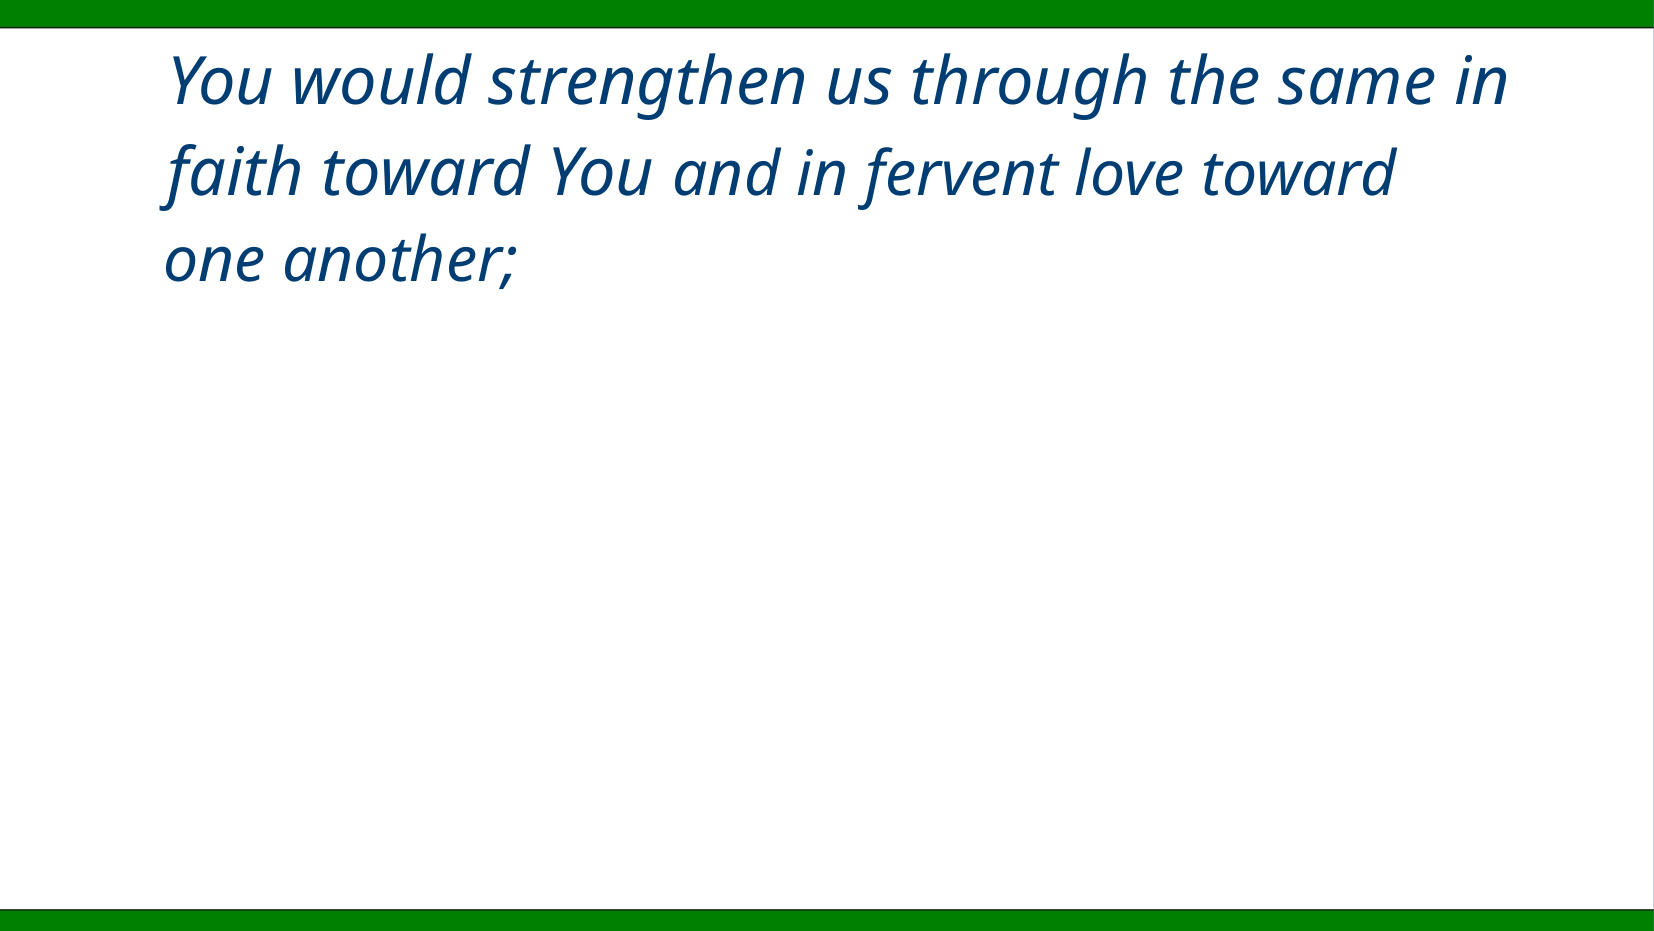

You would strengthen us through the same in
 faith toward You and in fervent love toward
 one another;